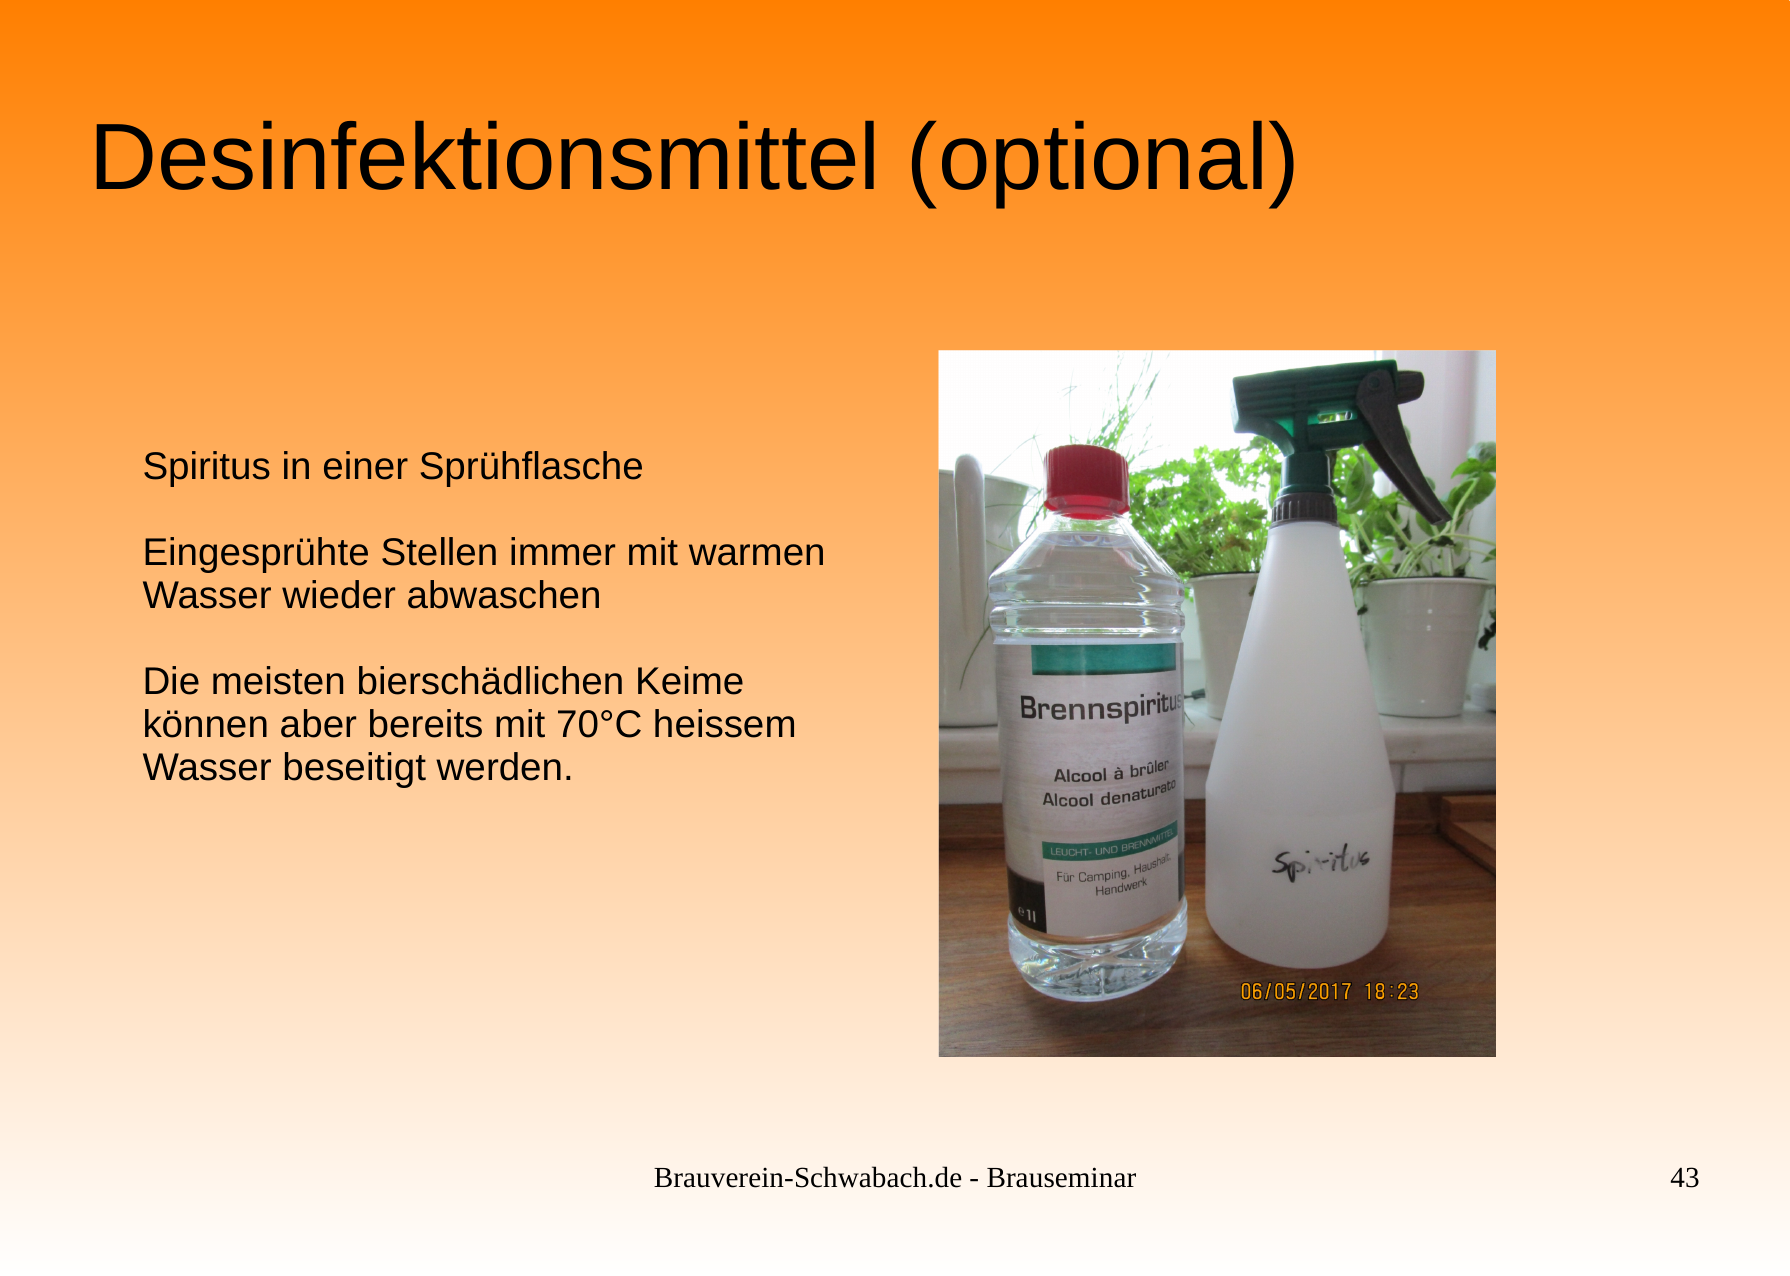

# Desinfektionsmittel (optional)
Spiritus in einer Sprühflasche
Eingesprühte Stellen immer mit warmen Wasser wieder abwaschen
Die meisten bierschädlichen Keime können aber bereits mit 70°C heissem Wasser beseitigt werden.
Brauverein-Schwabach.de - Brauseminar
43